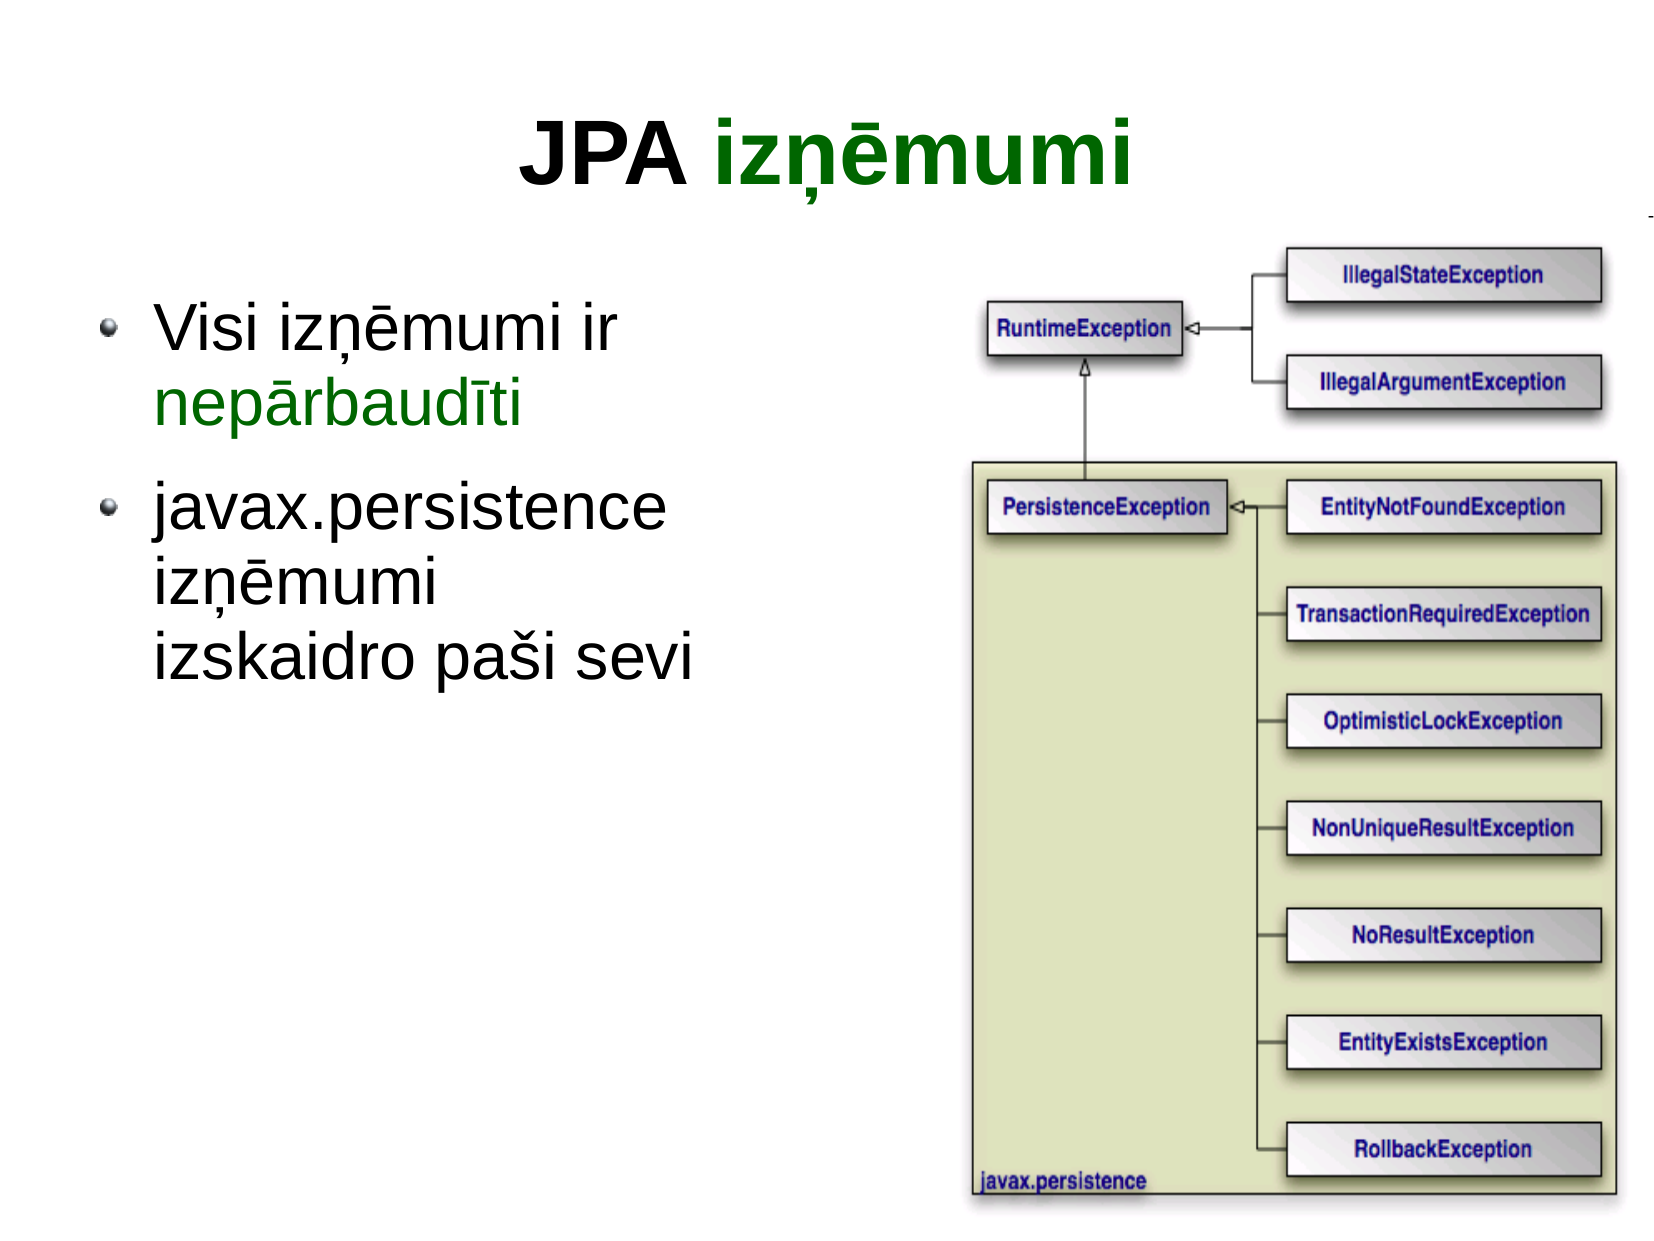

# JPA izņēmumi
Visi izņēmumi ir nepārbaudīti
javax.persistence izņēmumi izskaidro paši sevi